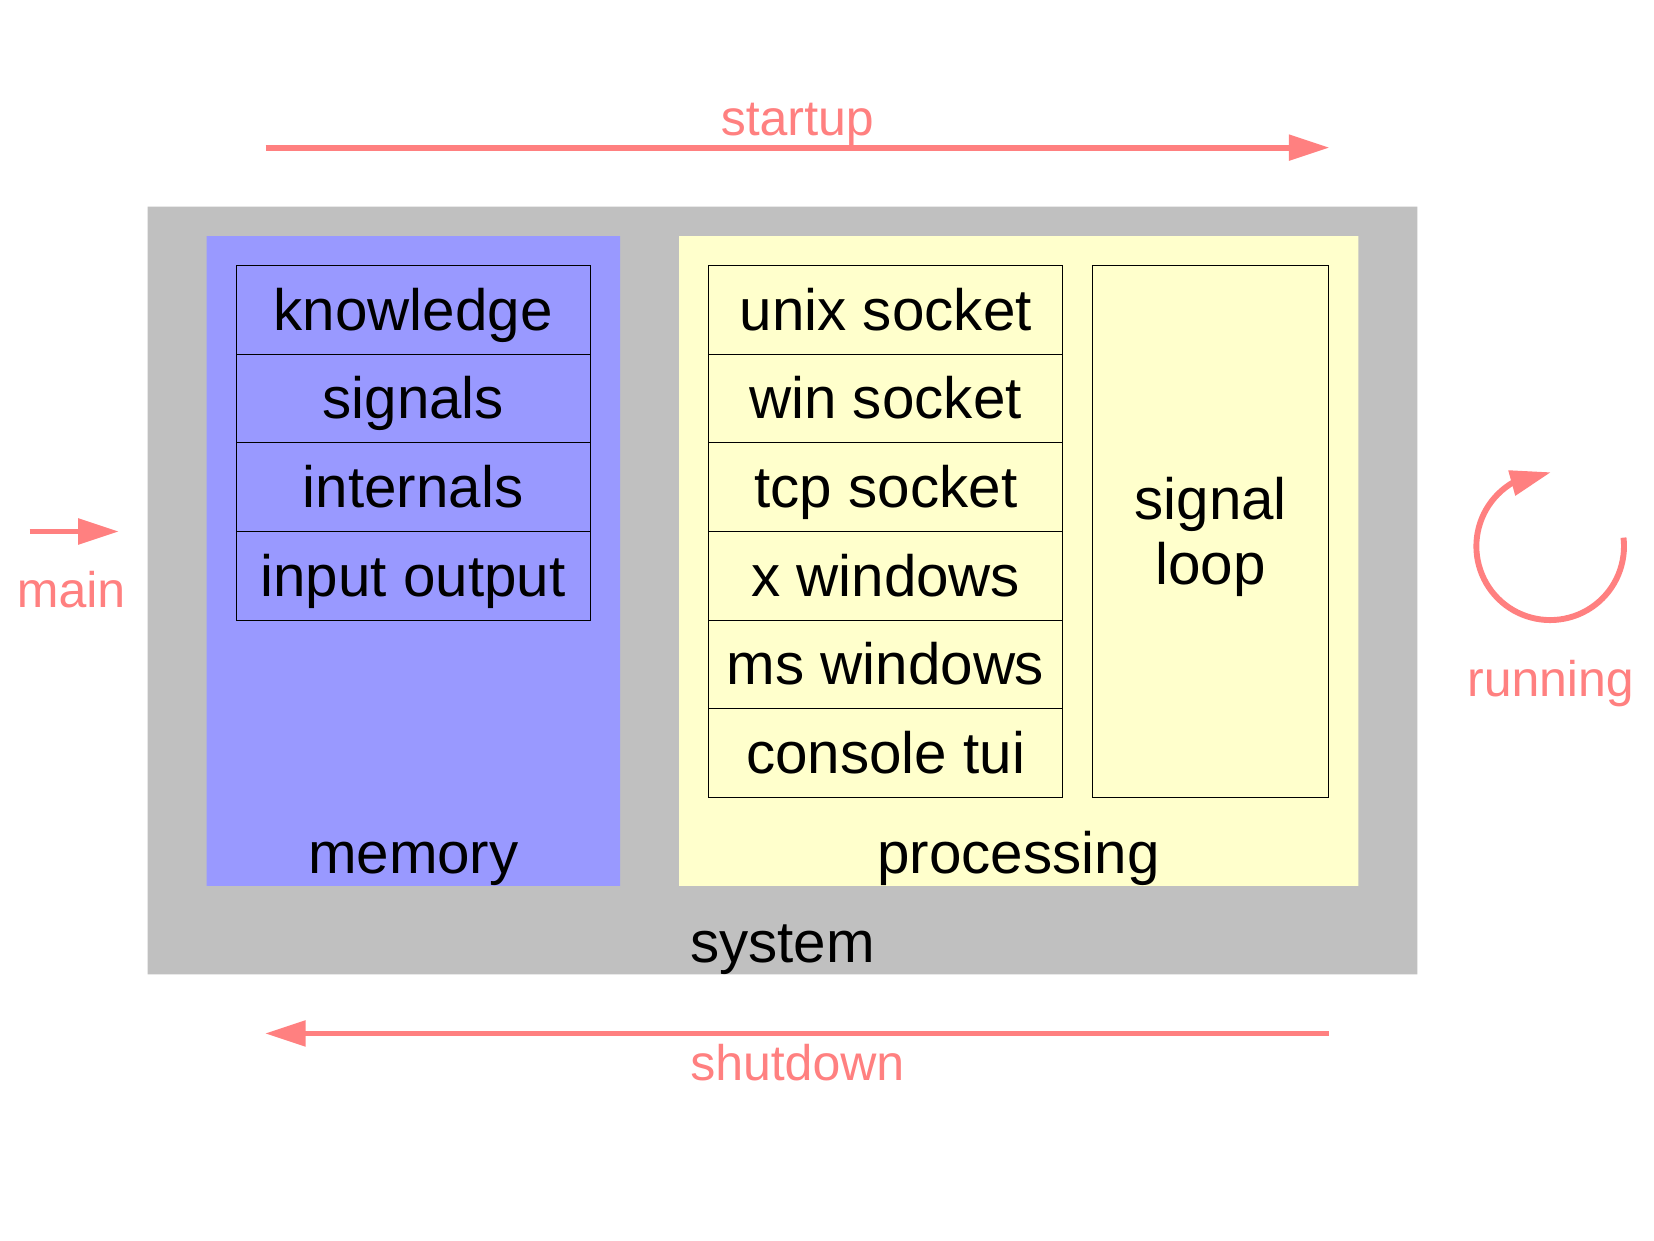

startup
main
running
shutdown
system
memory
processing
knowledge
signals
internals
input output
unix socket
signal
loop
win socket
tcp socket
x windows
ms windows
console tui